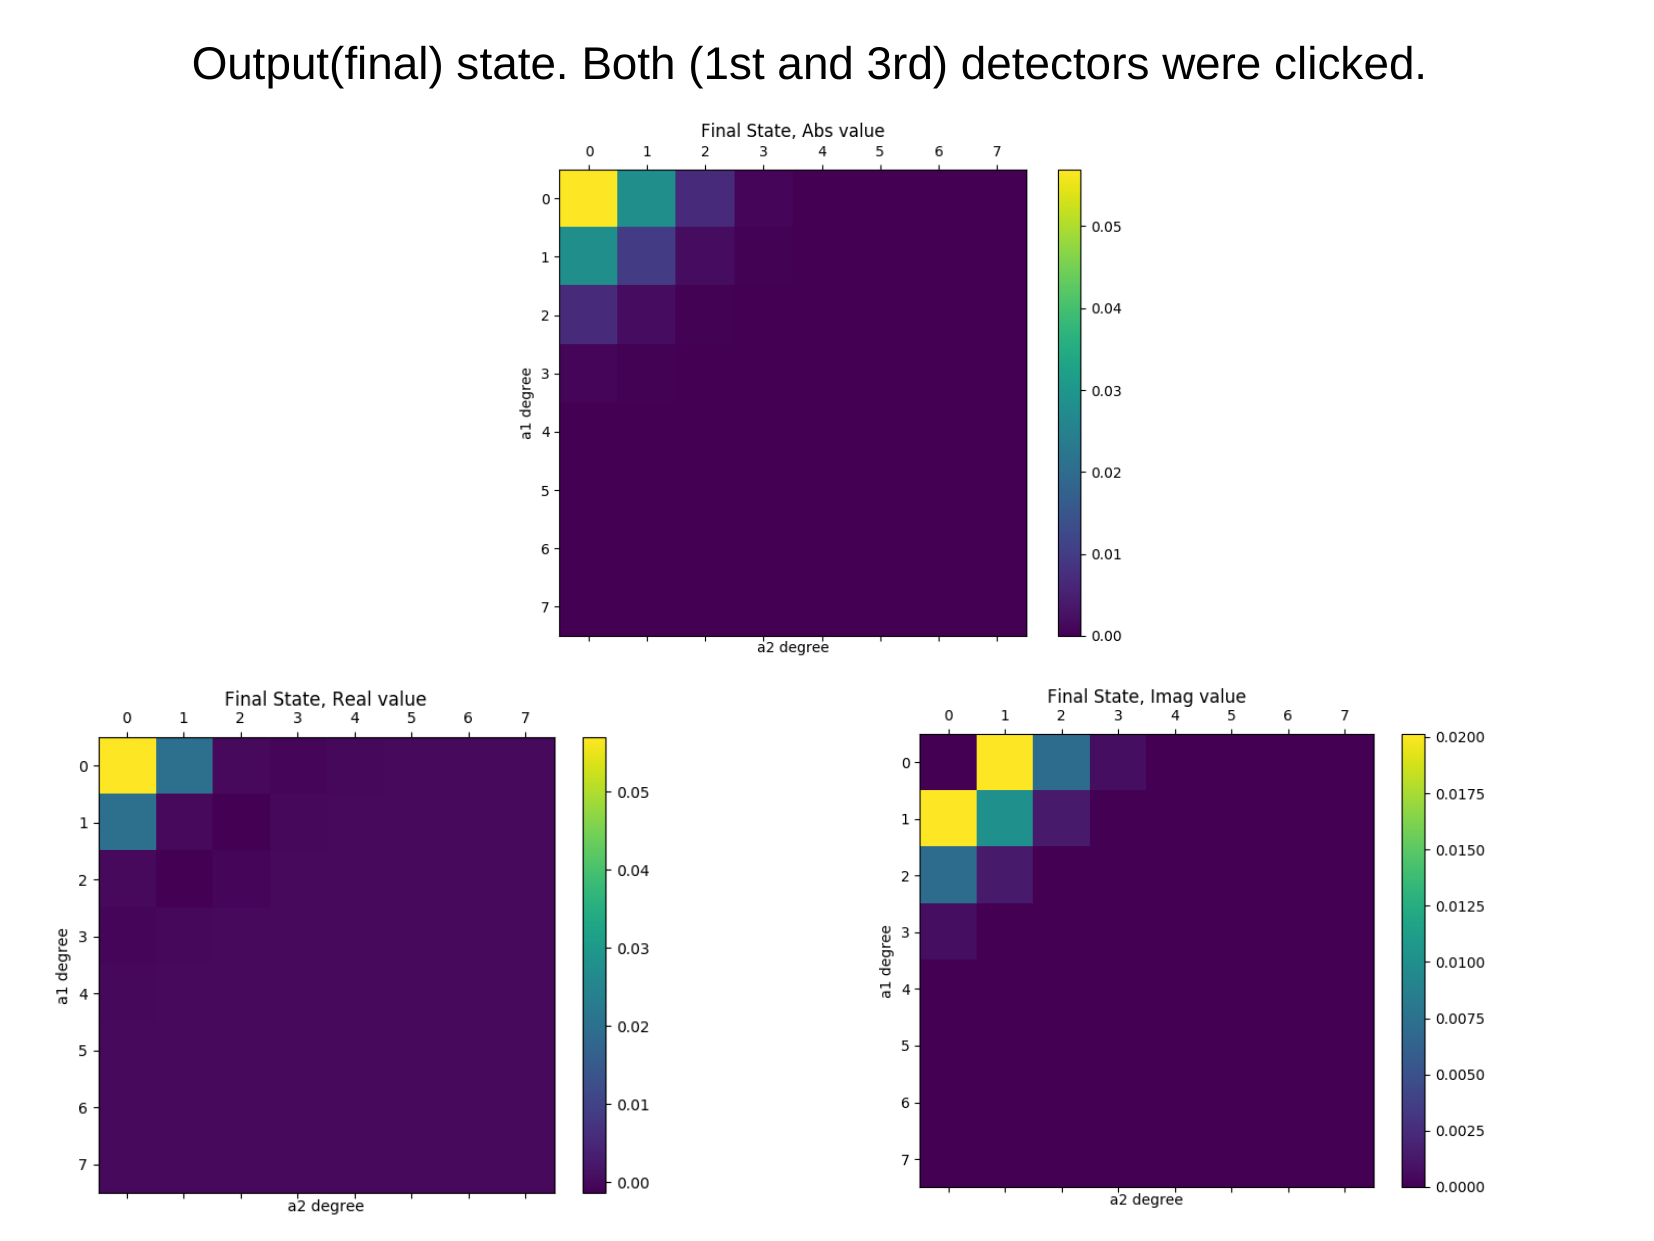

Output(final) state. Both (1st and 3rd) detectors were clicked.